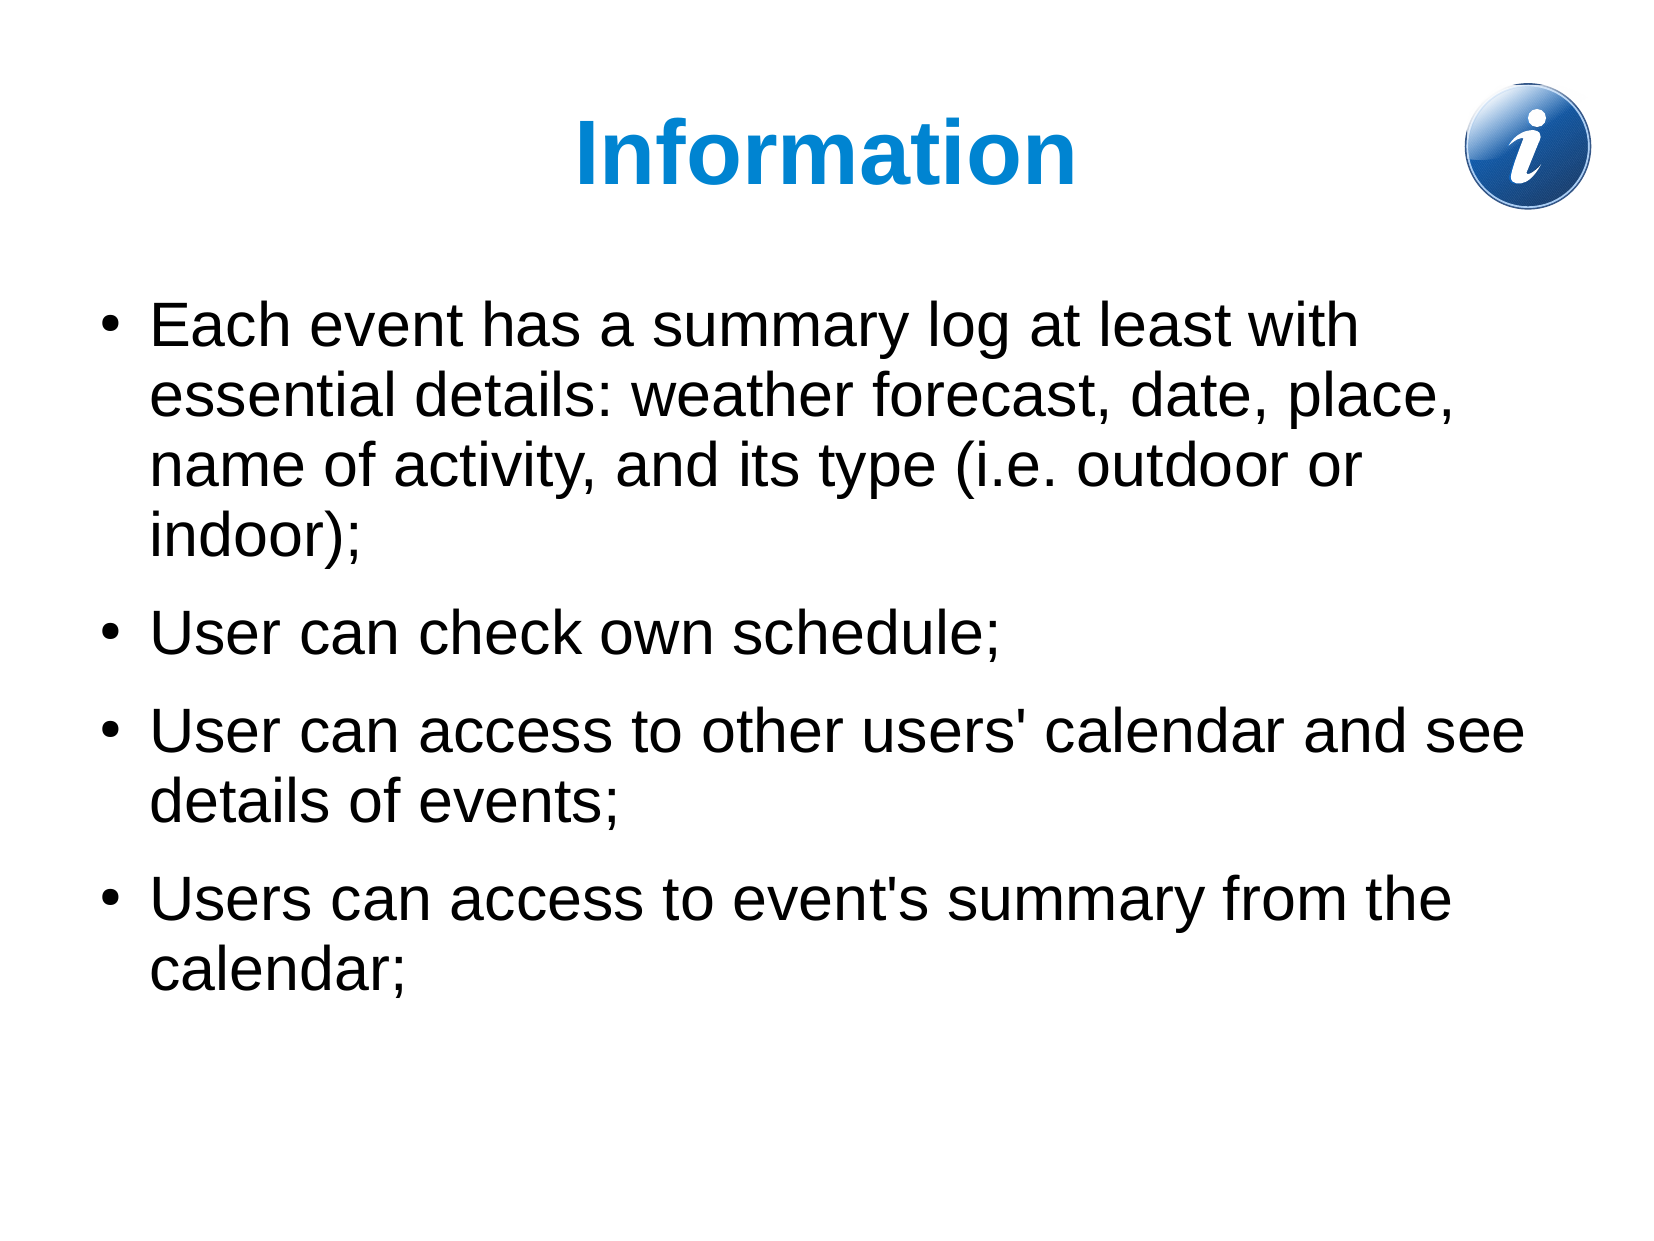

# Information
Each event has a summary log at least with essential details: weather forecast, date, place, name of activity, and its type (i.e. outdoor or indoor);
User can check own schedule;
User can access to other users' calendar and see details of events;
Users can access to event's summary from the calendar;